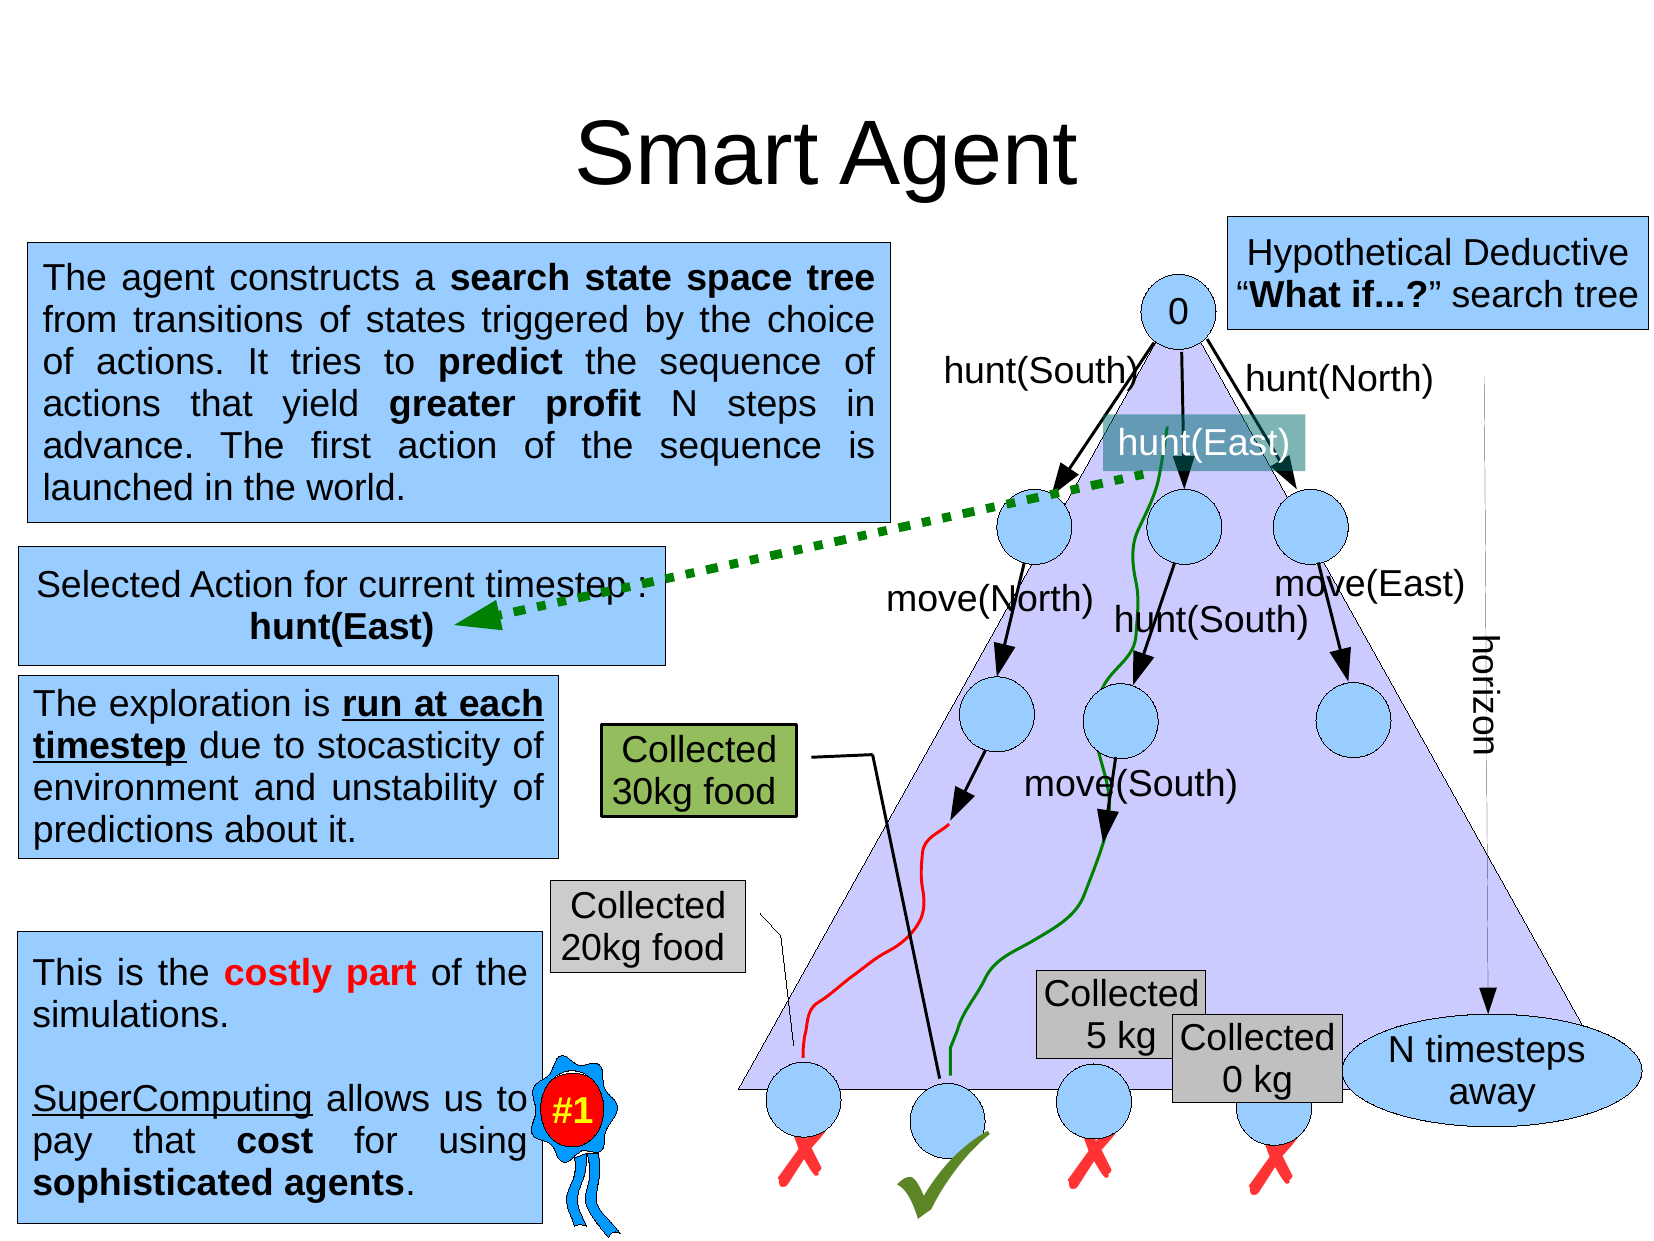

# Smart Agent
Hypothetical Deductive
“What if...?” search tree
The agent constructs a search state space tree from transitions of states triggered by the choice of actions. It tries to predict the sequence of actions that yield greater profit N steps in advance. The first action of the sequence is launched in the world.
0
hunt(South)
hunt(North)
horizon
hunt(East)
Selected Action for current timestep :
hunt(East)
move(East)
move(North)
hunt(South)
The exploration is run at each timestep due to stocasticity of environment and unstability of predictions about it.
Collected
30kg food
move(South)
Collected
20kg food
This is the costly part of the simulations.
SuperComputing allows us to pay that cost for using sophisticated agents.
Collected
5 kg
Collected
0 kg
N timesteps
away
#1
✗
✗
✗
✓